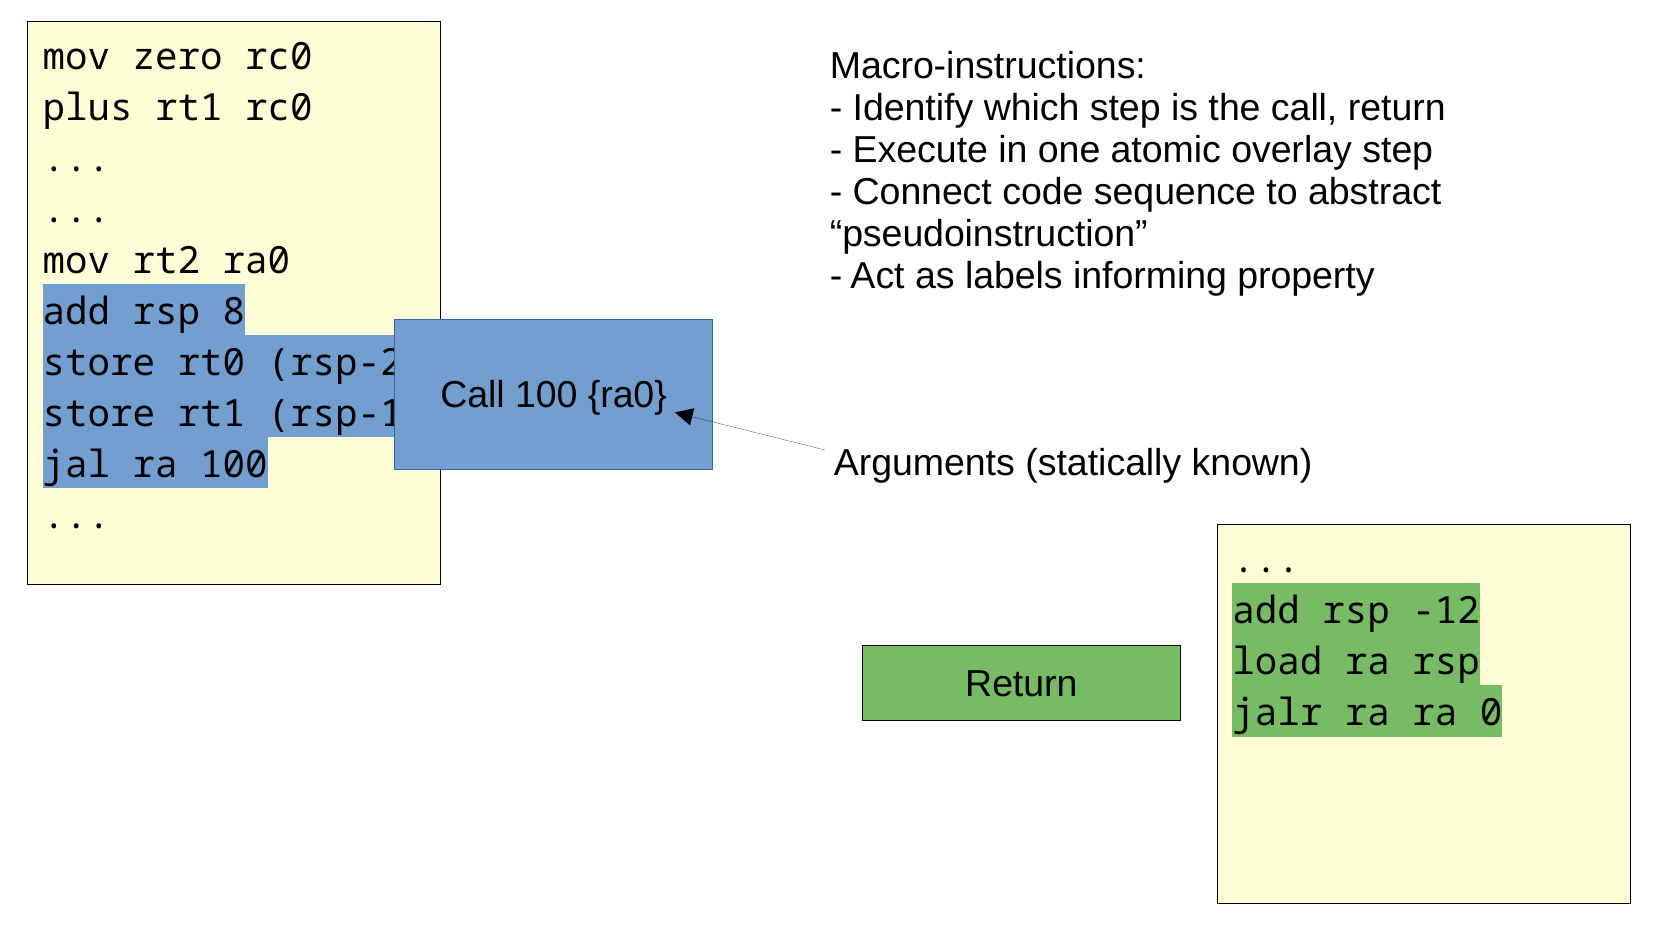

mov zero rc0
plus rt1 rc0
...
...
mov rt2 ra0
add rsp 8
store rt0 (rsp-2)
store rt1 (rsp-1)
jal ra 100
...
Macro-instructions:
- Identify which step is the call, return
- Execute in one atomic overlay step
- Connect code sequence to abstract
“pseudoinstruction”
- Act as labels informing property
Call 100 {ra0}
Arguments (statically known)
...
add rsp -12
load ra rsp
jalr ra ra 0
Return